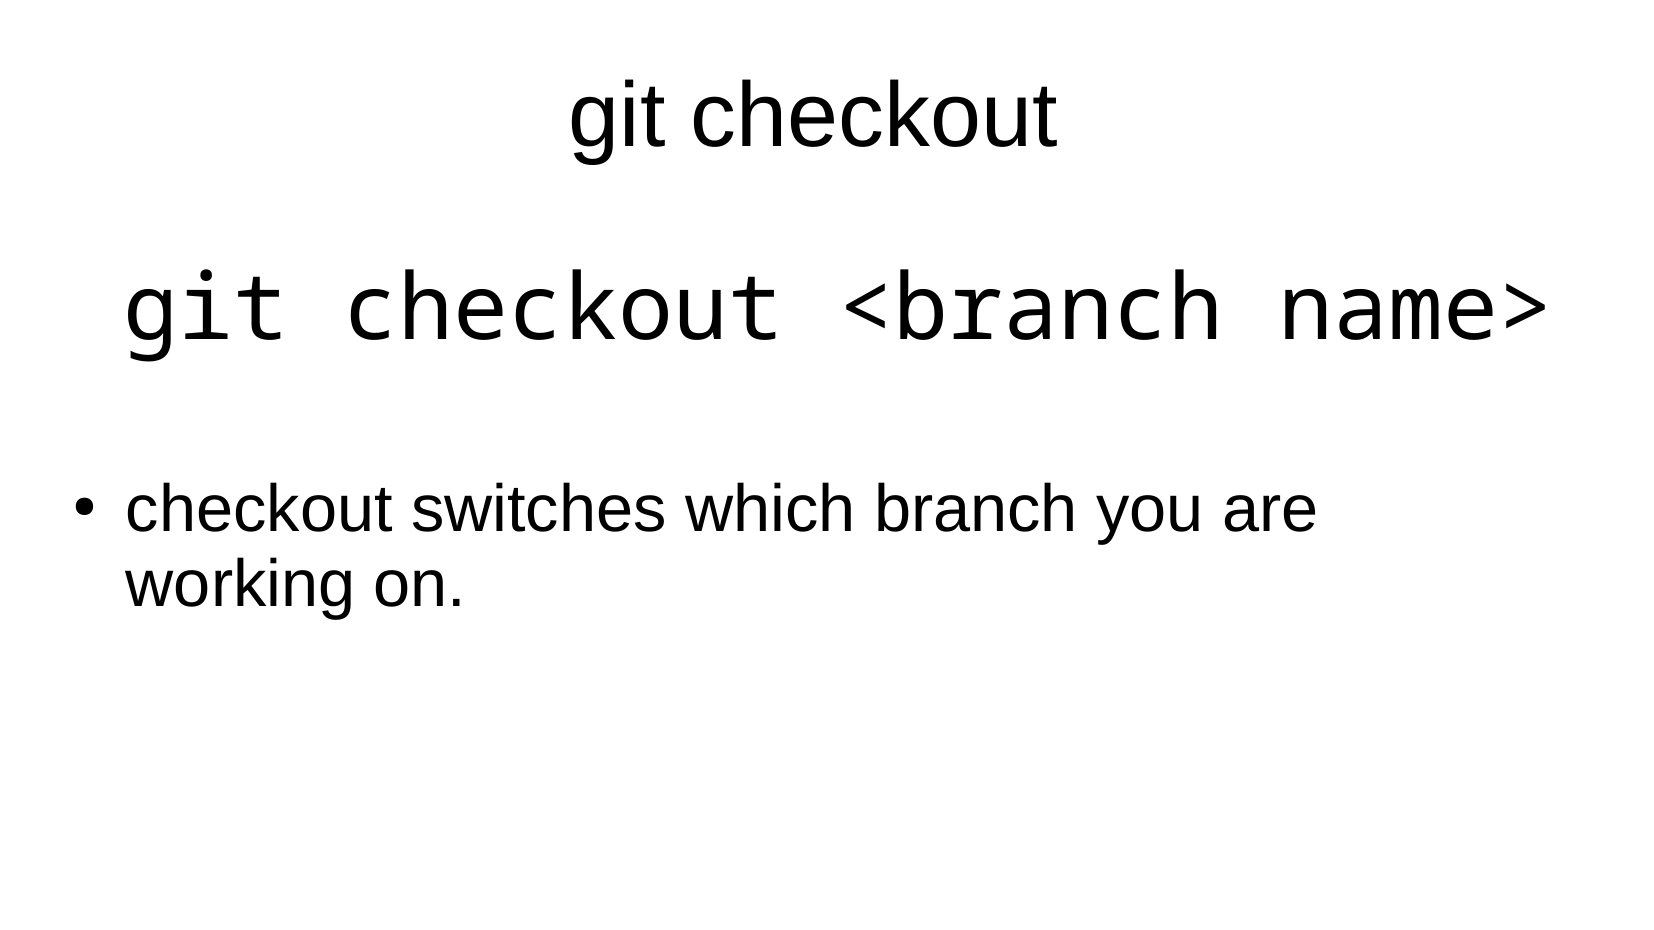

# git checkout
git checkout <branch name>
checkout switches which branch you are working on.